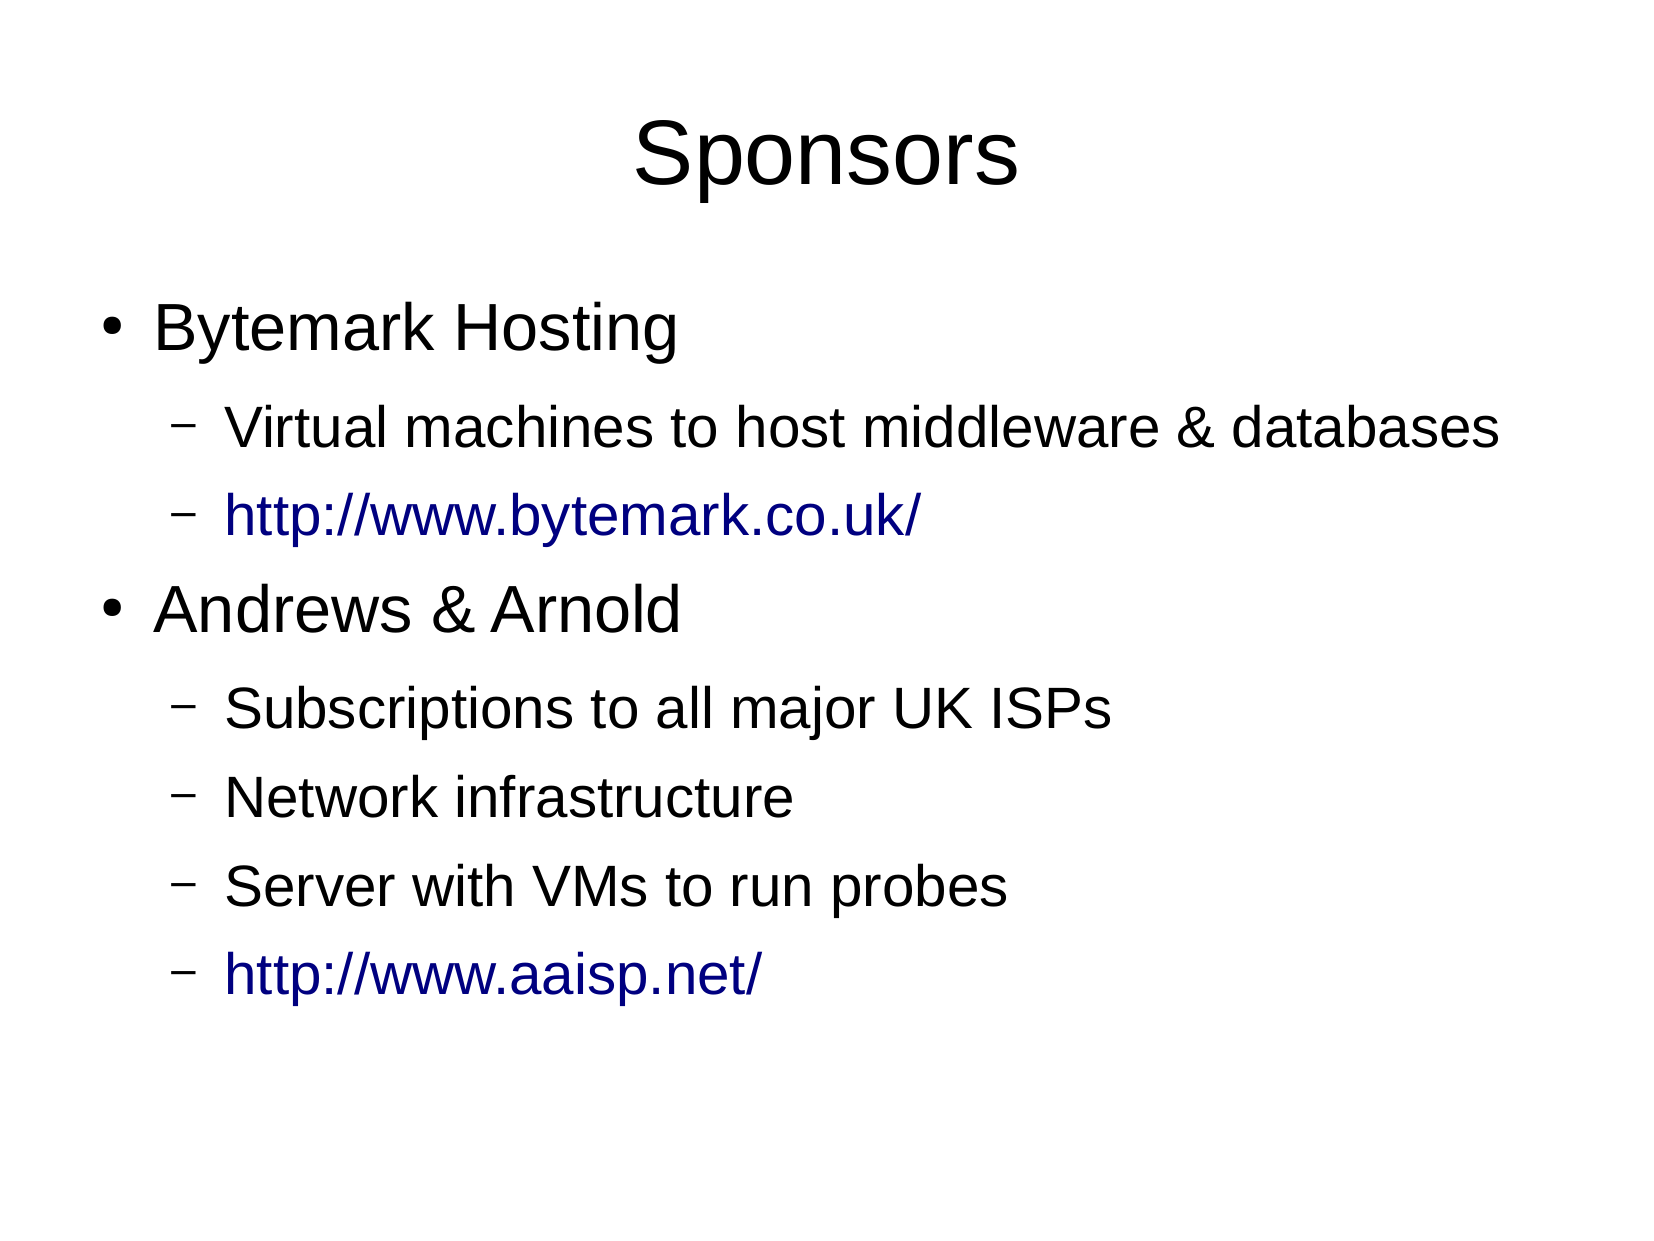

# Sponsors
Bytemark Hosting
Virtual machines to host middleware & databases
http://www.bytemark.co.uk/
Andrews & Arnold
Subscriptions to all major UK ISPs
Network infrastructure
Server with VMs to run probes
http://www.aaisp.net/